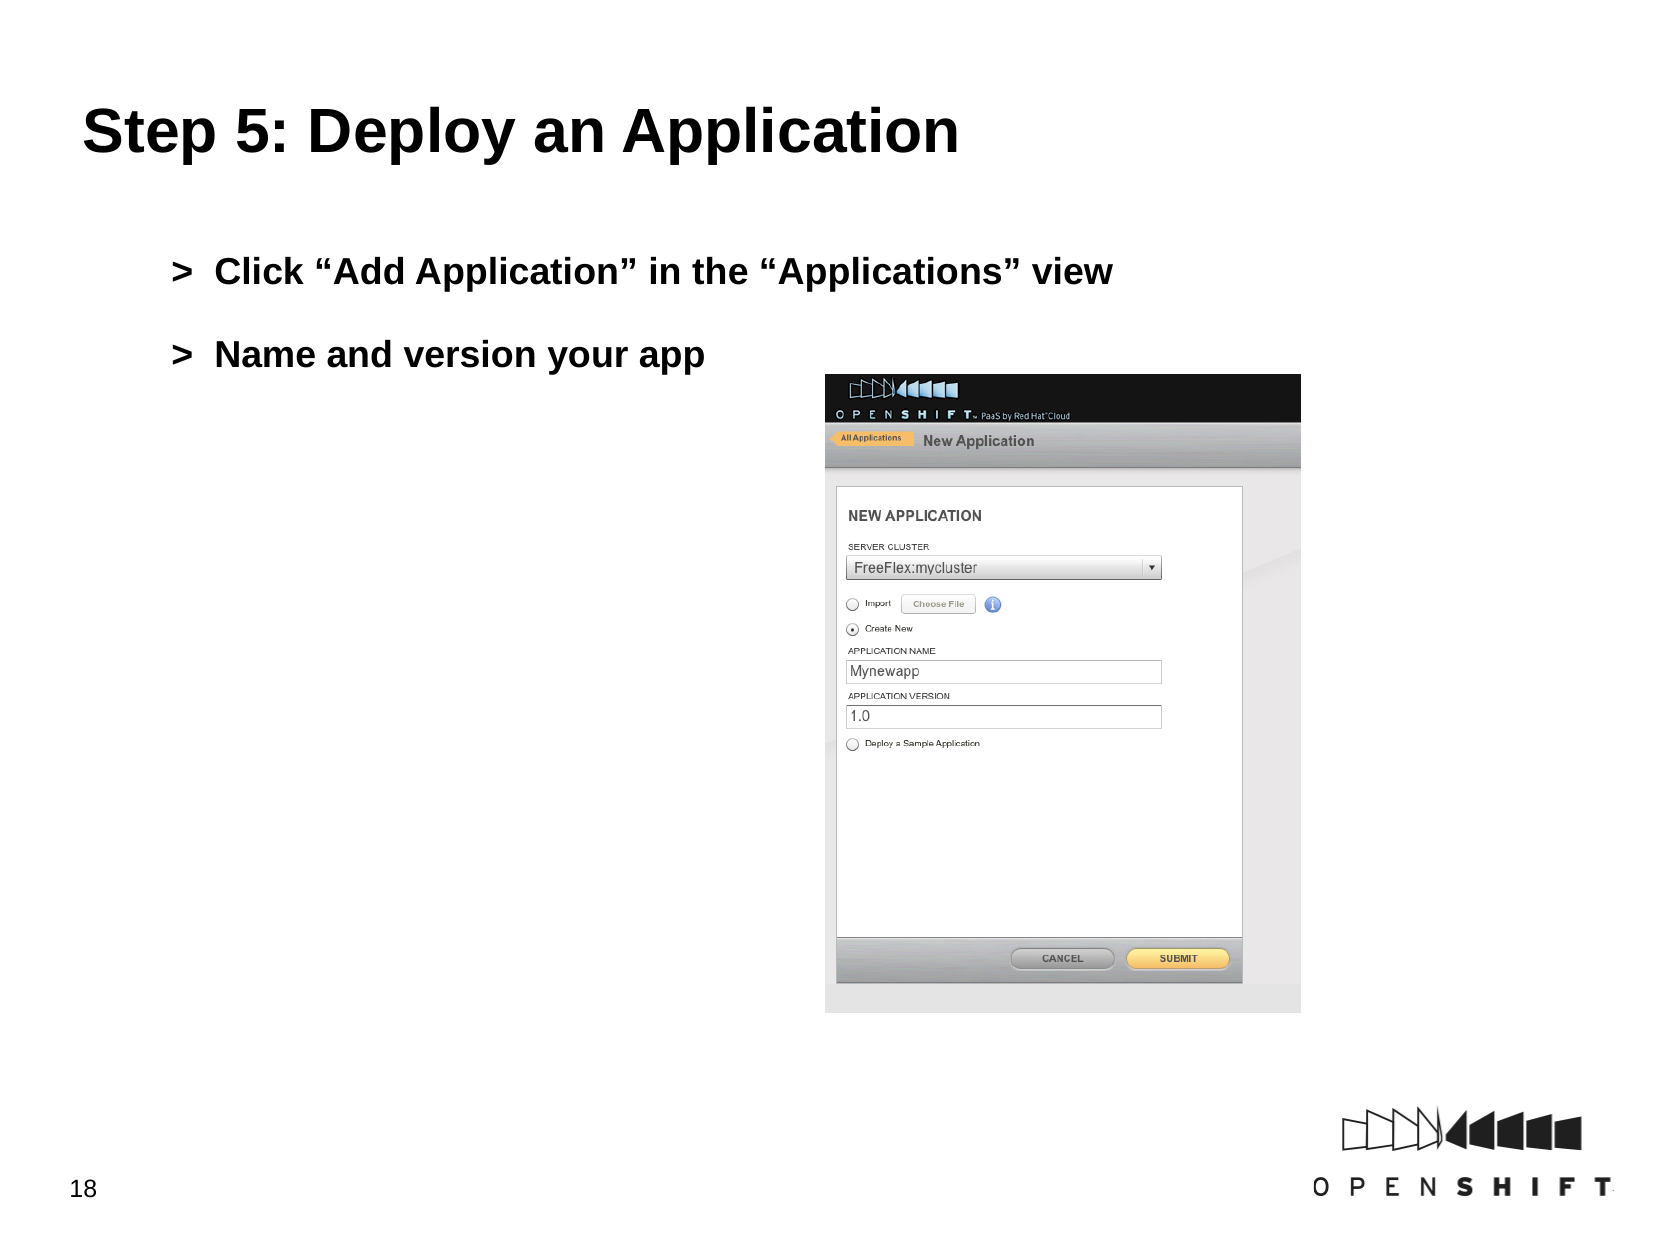

# Step 5: Deploy an Application
> Click “Add Application” in the “Applications” view
> Name and version your app